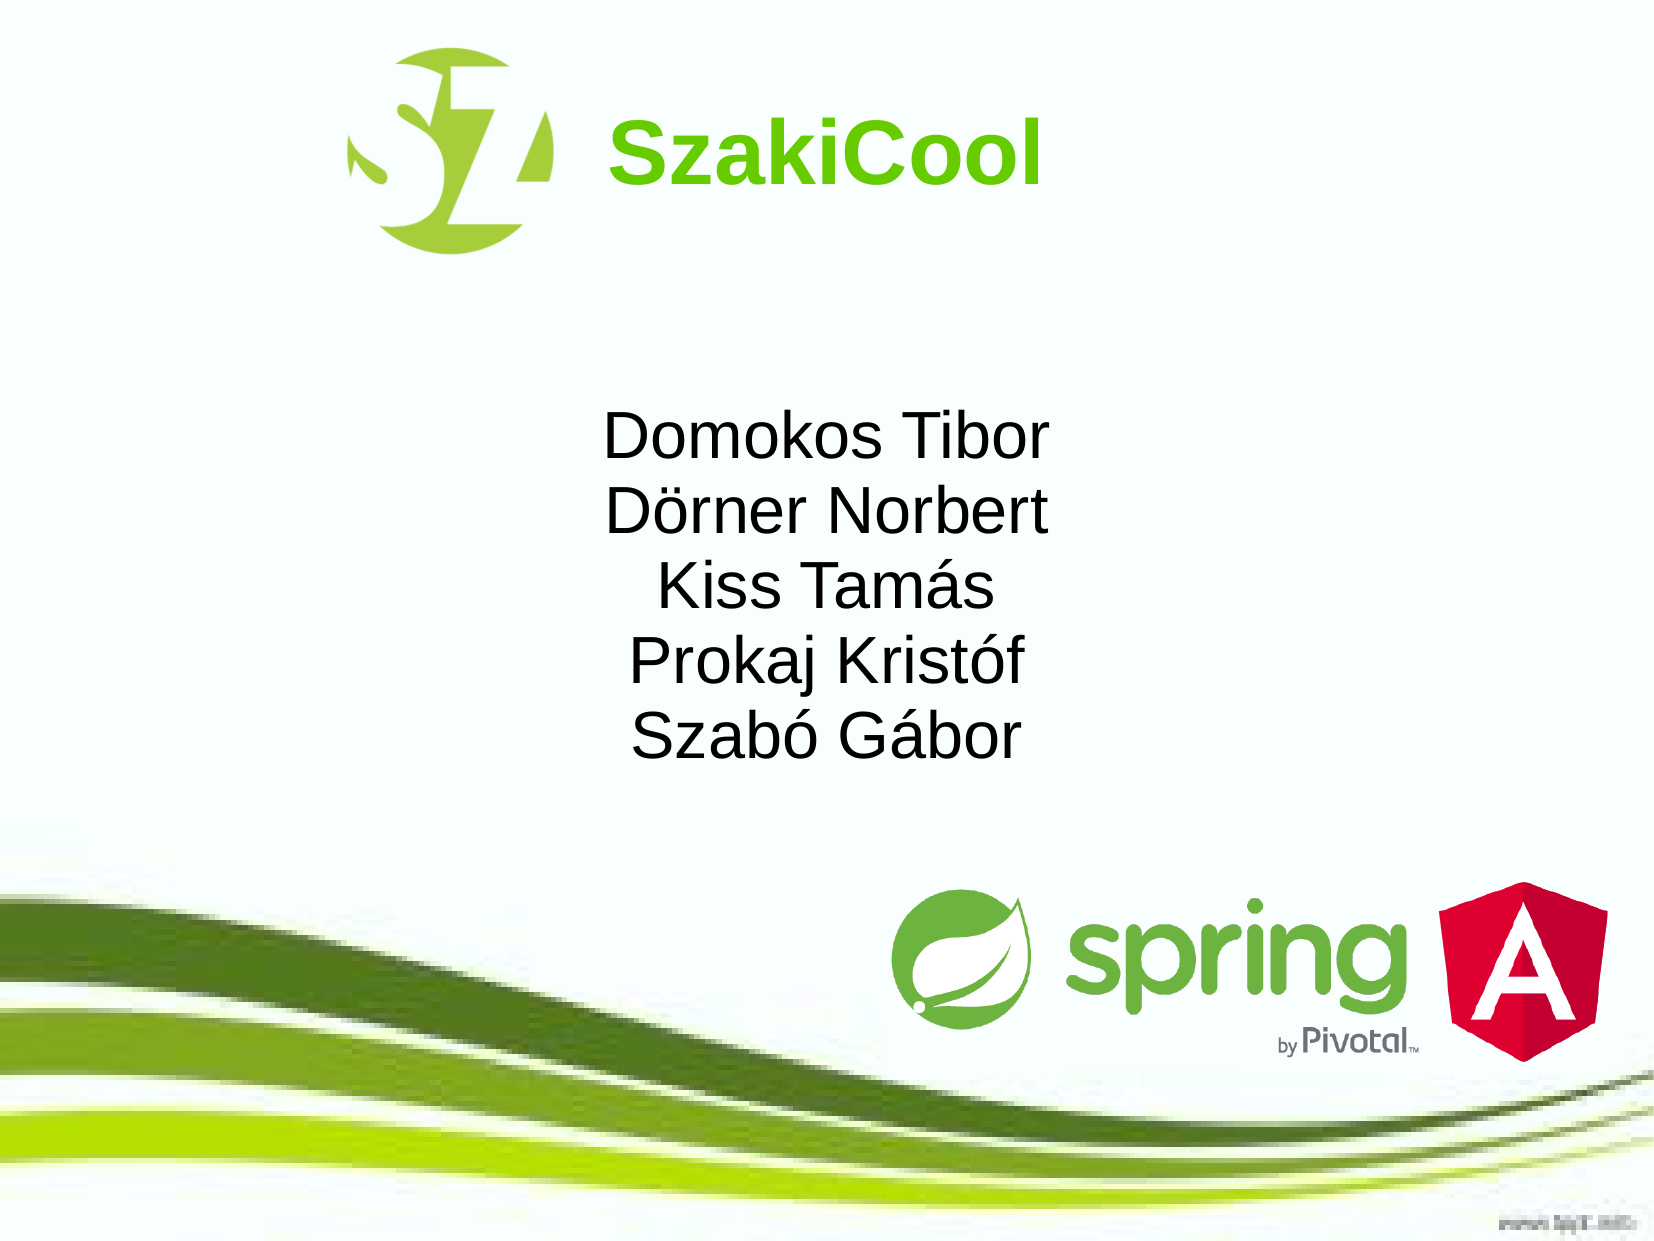

# SzakiCool
Domokos Tibor
Dörner Norbert
Kiss Tamás
Prokaj Kristóf
Szabó Gábor